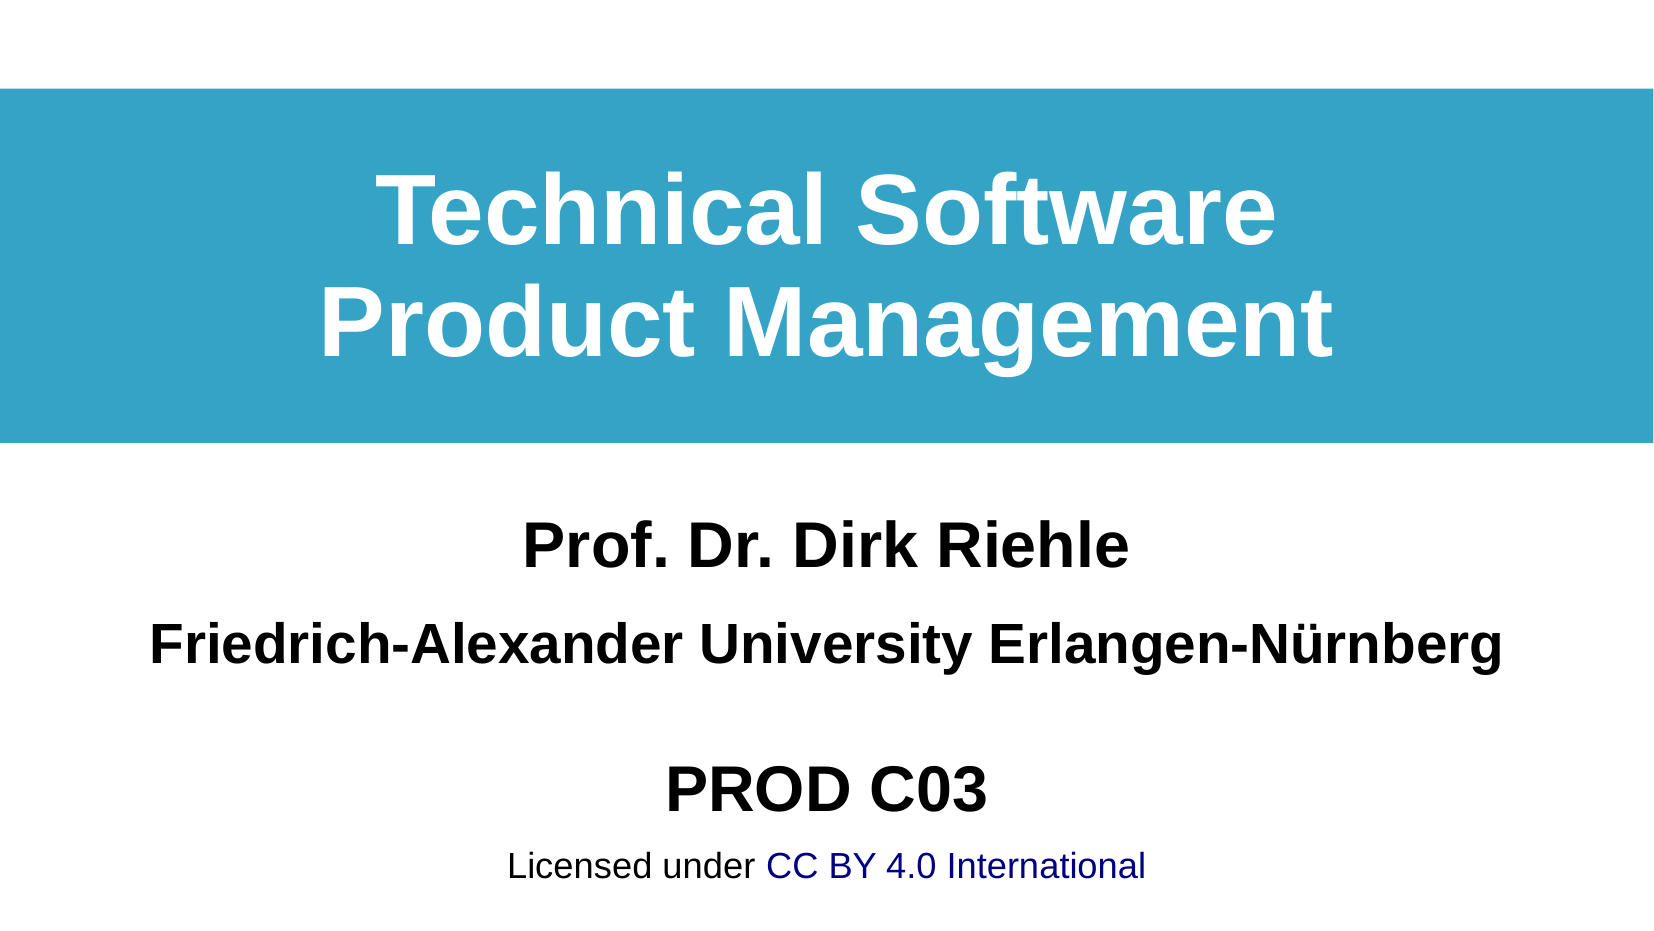

# Technical Software Product Management
Prof. Dr. Dirk Riehle
Friedrich-Alexander University Erlangen-Nürnberg
PROD C03
Licensed under CC BY 4.0 International